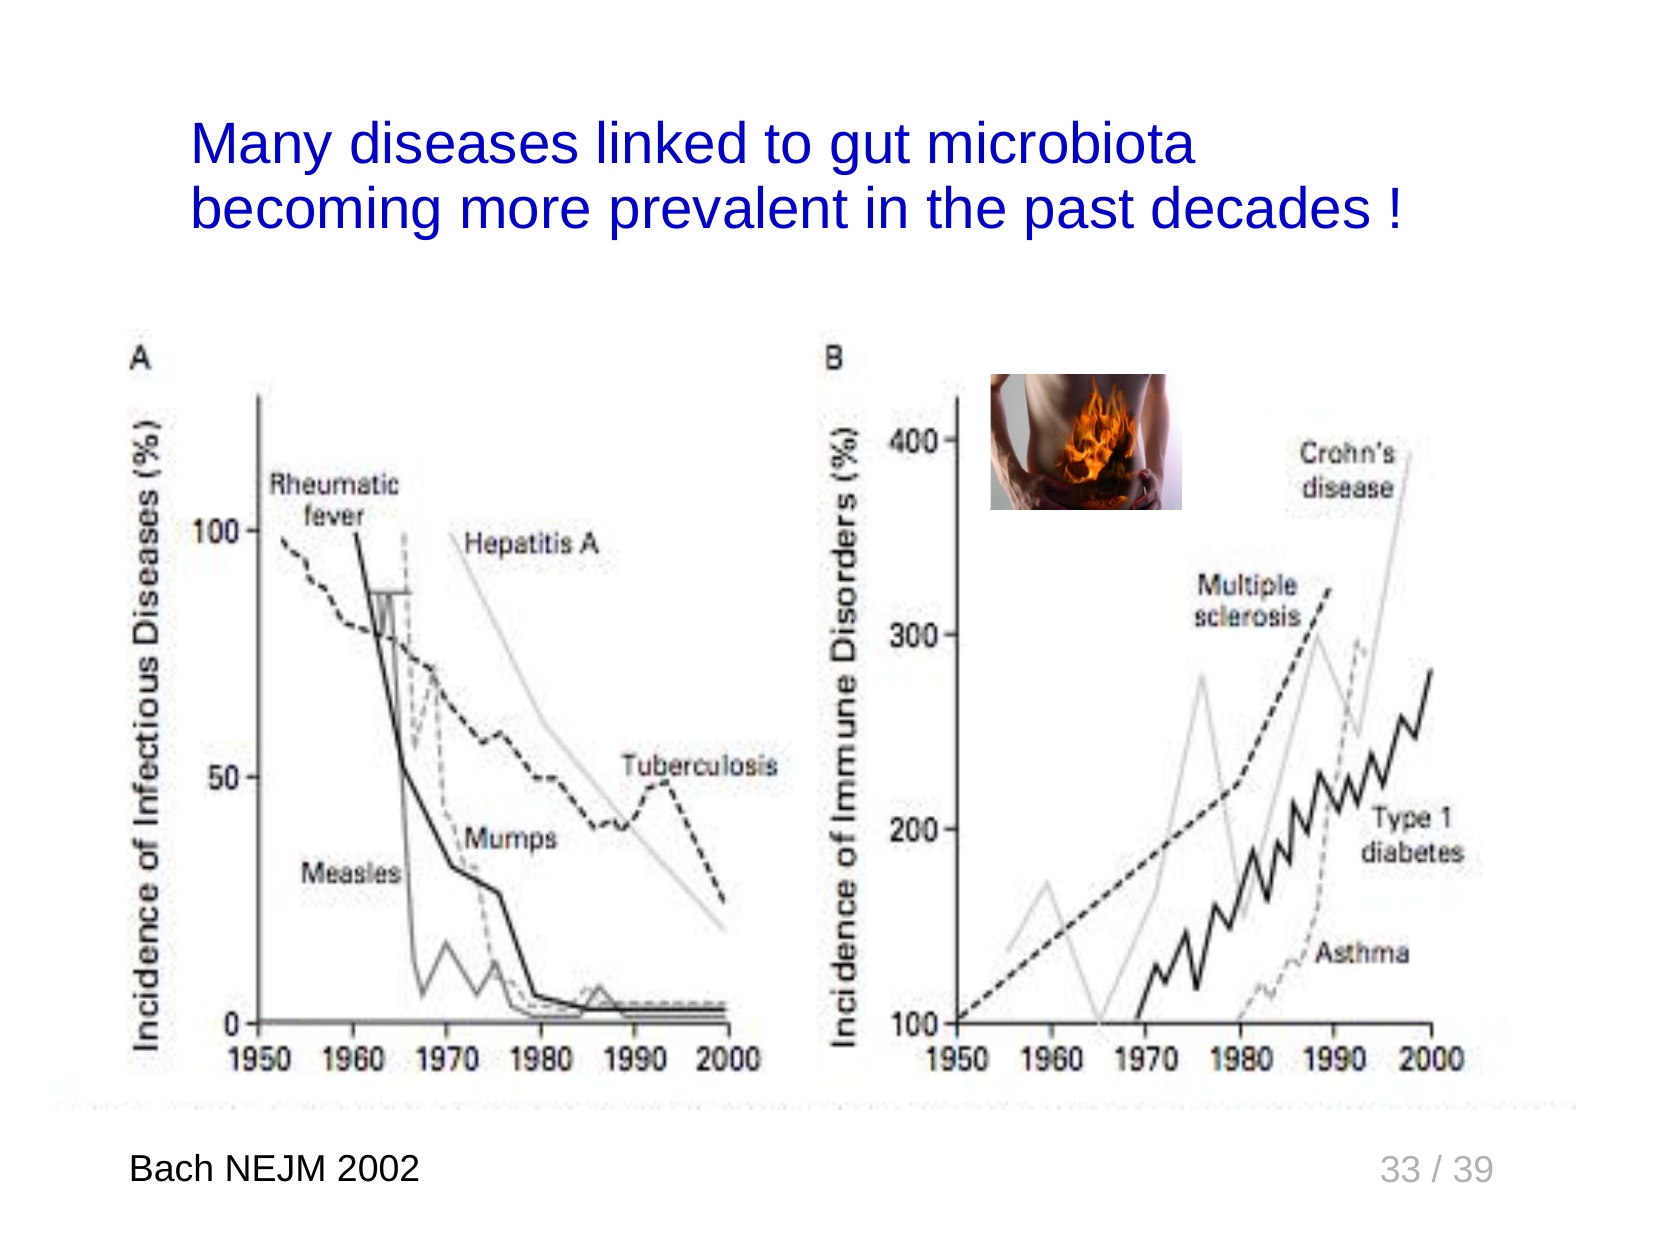

# Many diseases linked to gut microbiota becoming more prevalent in the past decades !
Bach NEJM 2002